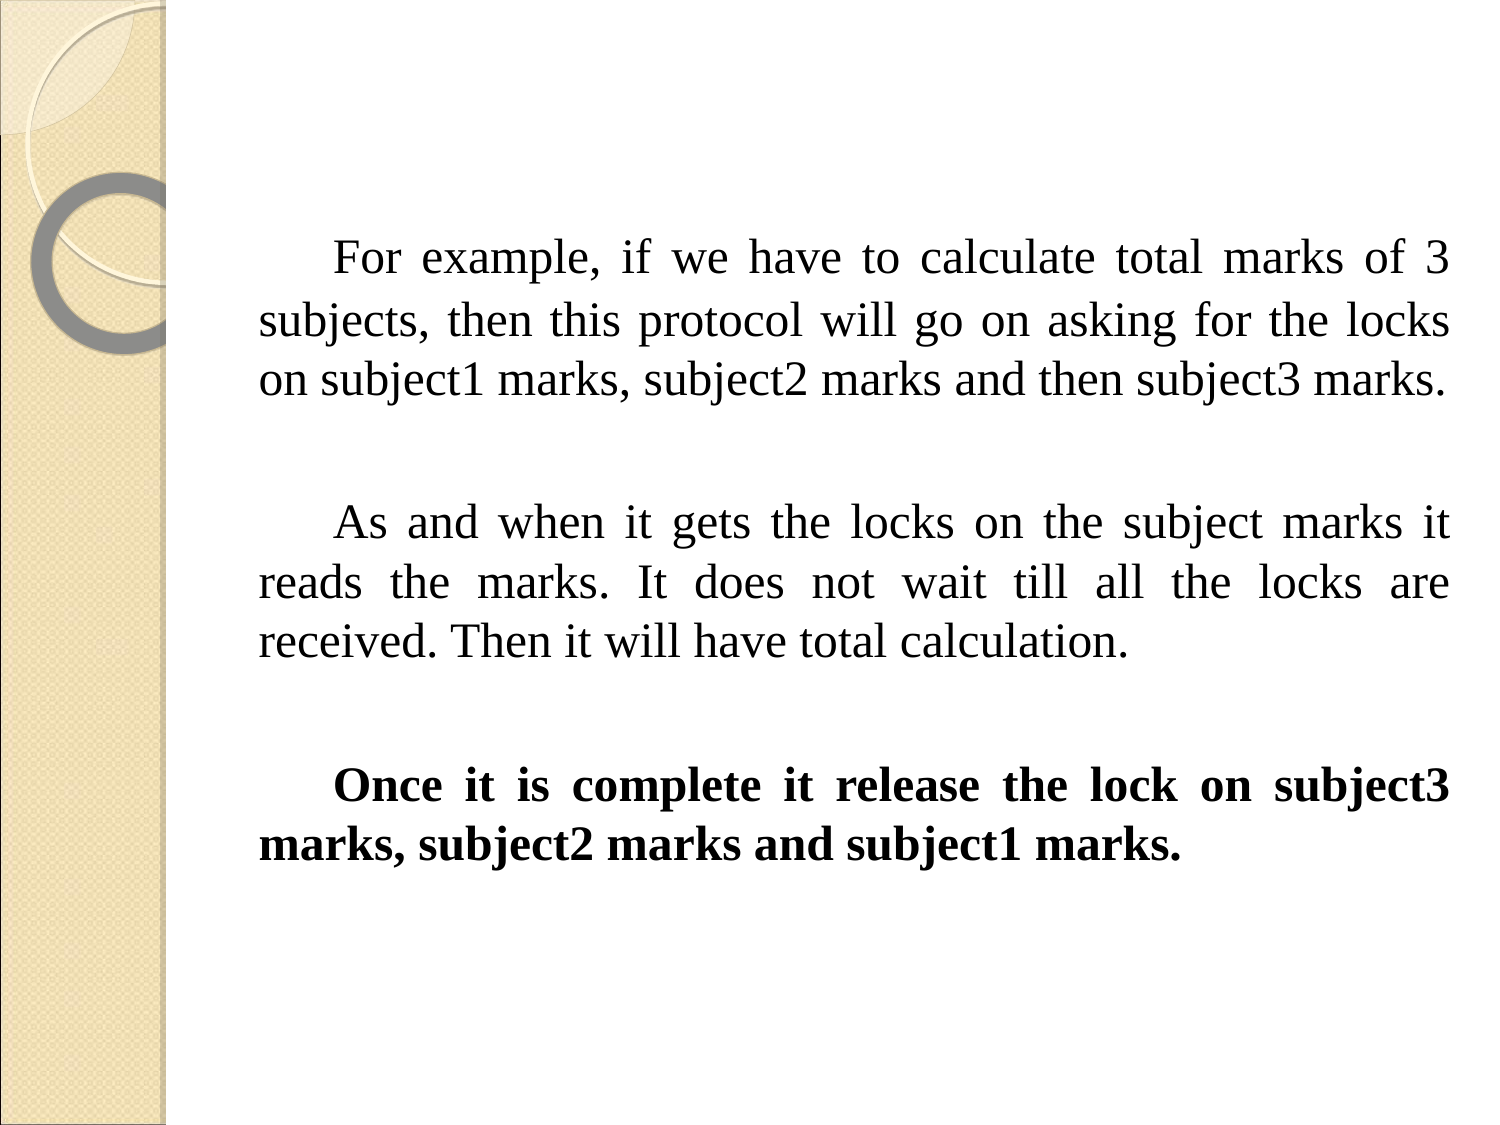

# For example, if we have to calculate total marks of 3 subjects, then this protocol will go on asking for the locks on subject1 marks, subject2 marks and then subject3 marks.
	As and when it gets the locks on the subject marks it reads the marks. It does not wait till all the locks are received. Then it will have total calculation.
	Once it is complete it release the lock on subject3 marks, subject2 marks and subject1 marks.